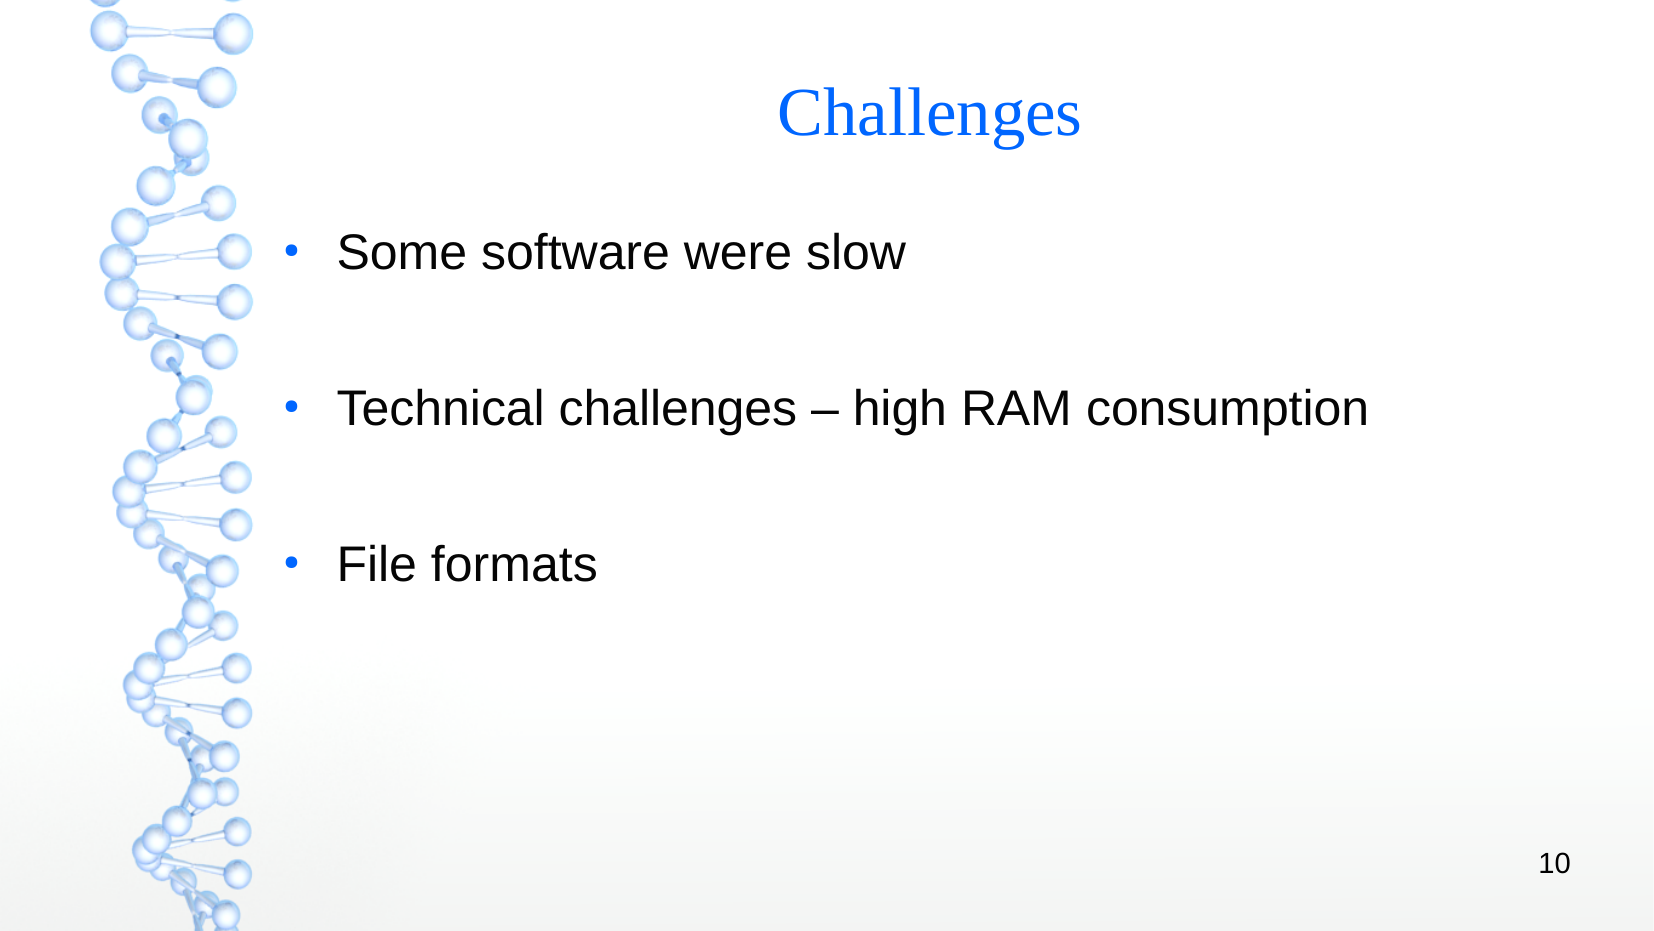

# Challenges
Some software were slow
Technical challenges – high RAM consumption
File formats
10